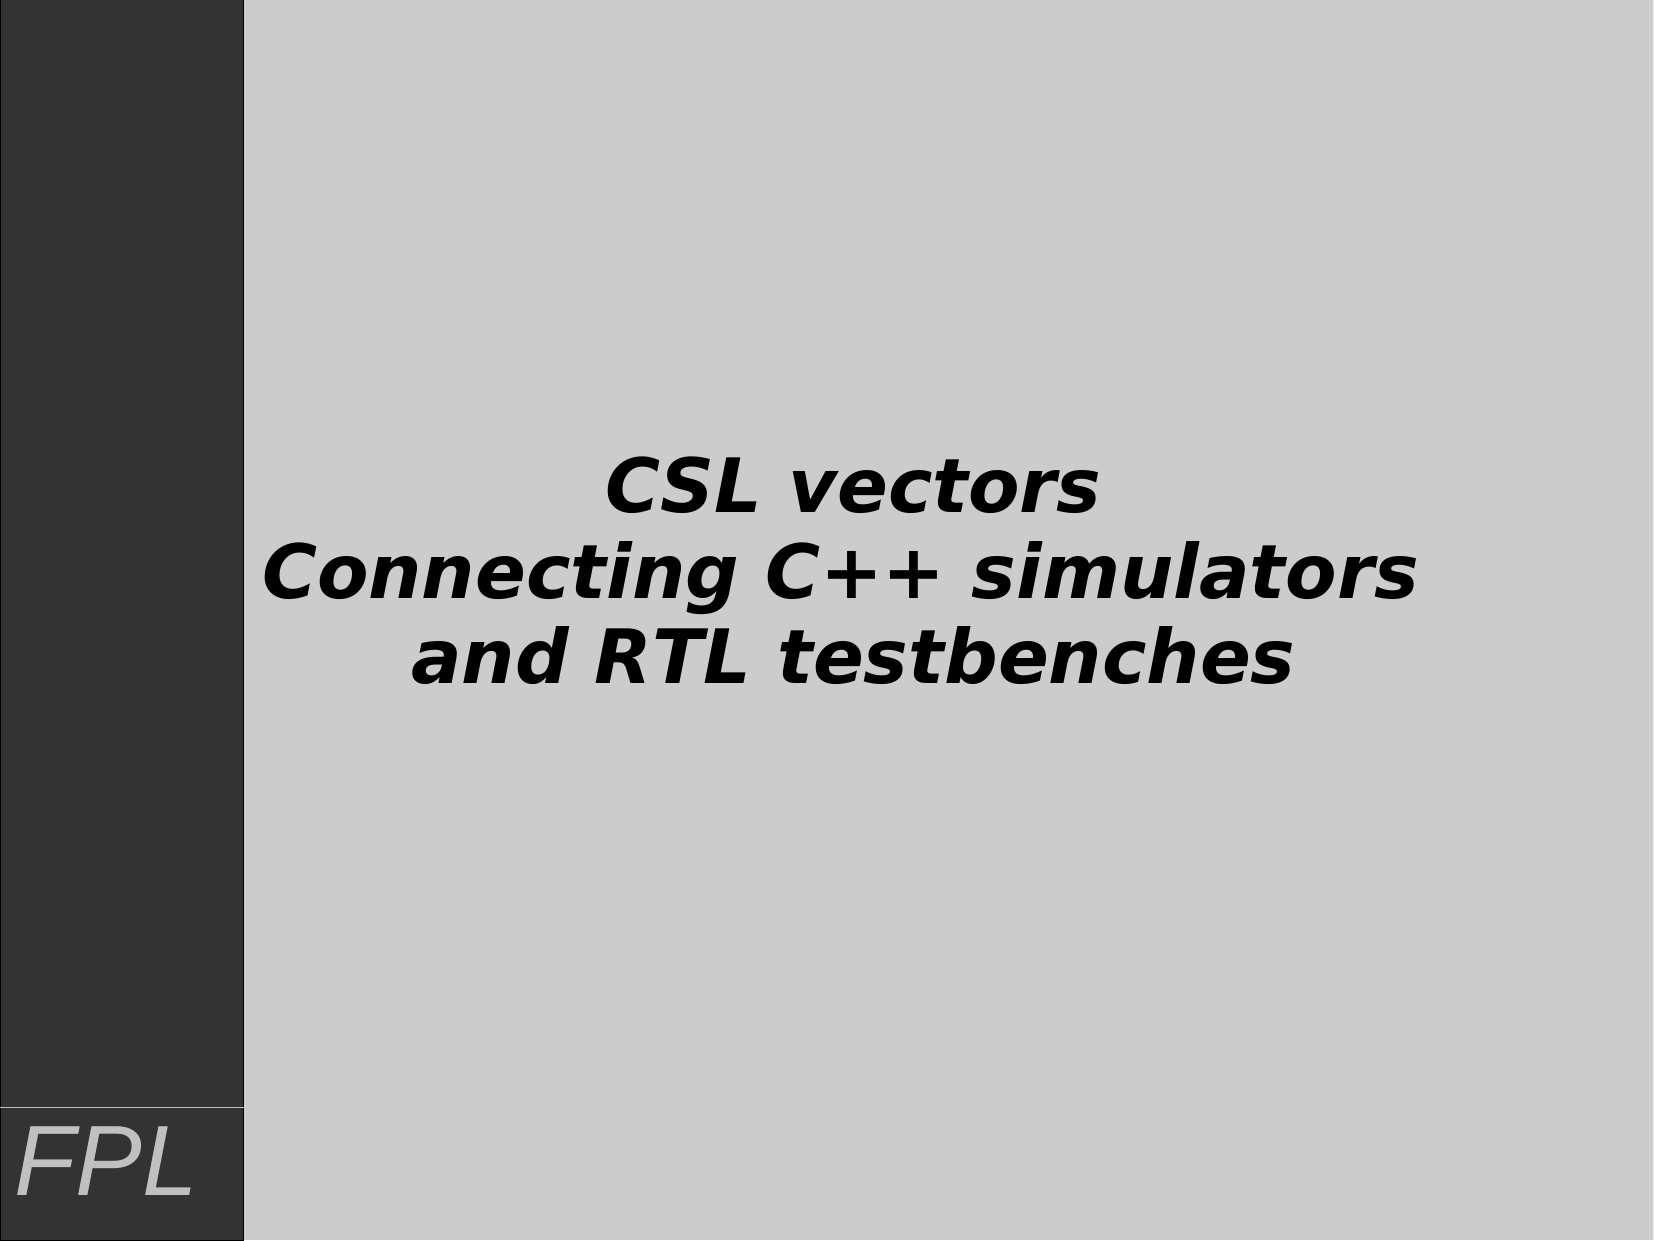

# CSL vectors Connecting C++ simulators and RTL testbenches